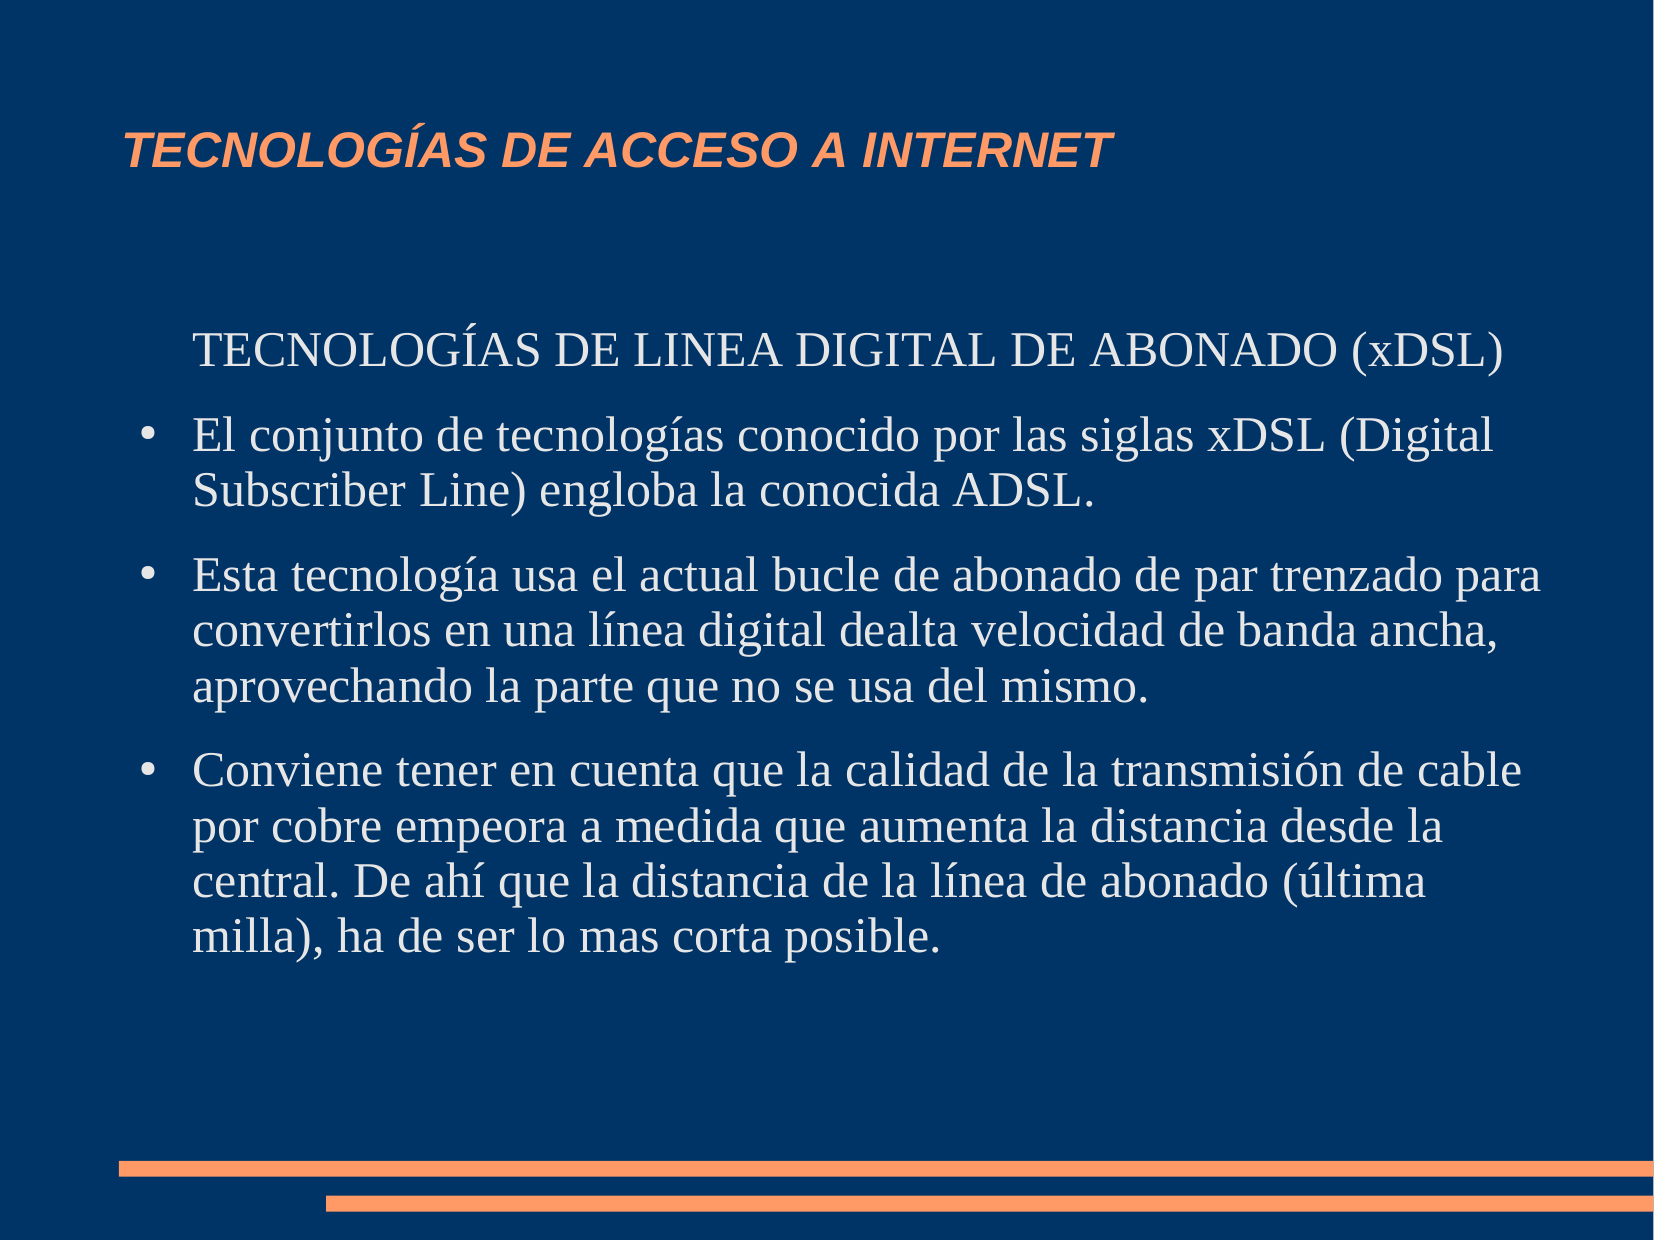

# TECNOLOGÍAS DE ACCESO A INTERNET
TECNOLOGÍAS DE LINEA DIGITAL DE ABONADO (xDSL)
El conjunto de tecnologías conocido por las siglas xDSL (Digital Subscriber Line) engloba la conocida ADSL.
Esta tecnología usa el actual bucle de abonado de par trenzado para convertirlos en una línea digital dealta velocidad de banda ancha, aprovechando la parte que no se usa del mismo.
Conviene tener en cuenta que la calidad de la transmisión de cable por cobre empeora a medida que aumenta la distancia desde la central. De ahí que la distancia de la línea de abonado (última milla), ha de ser lo mas corta posible.